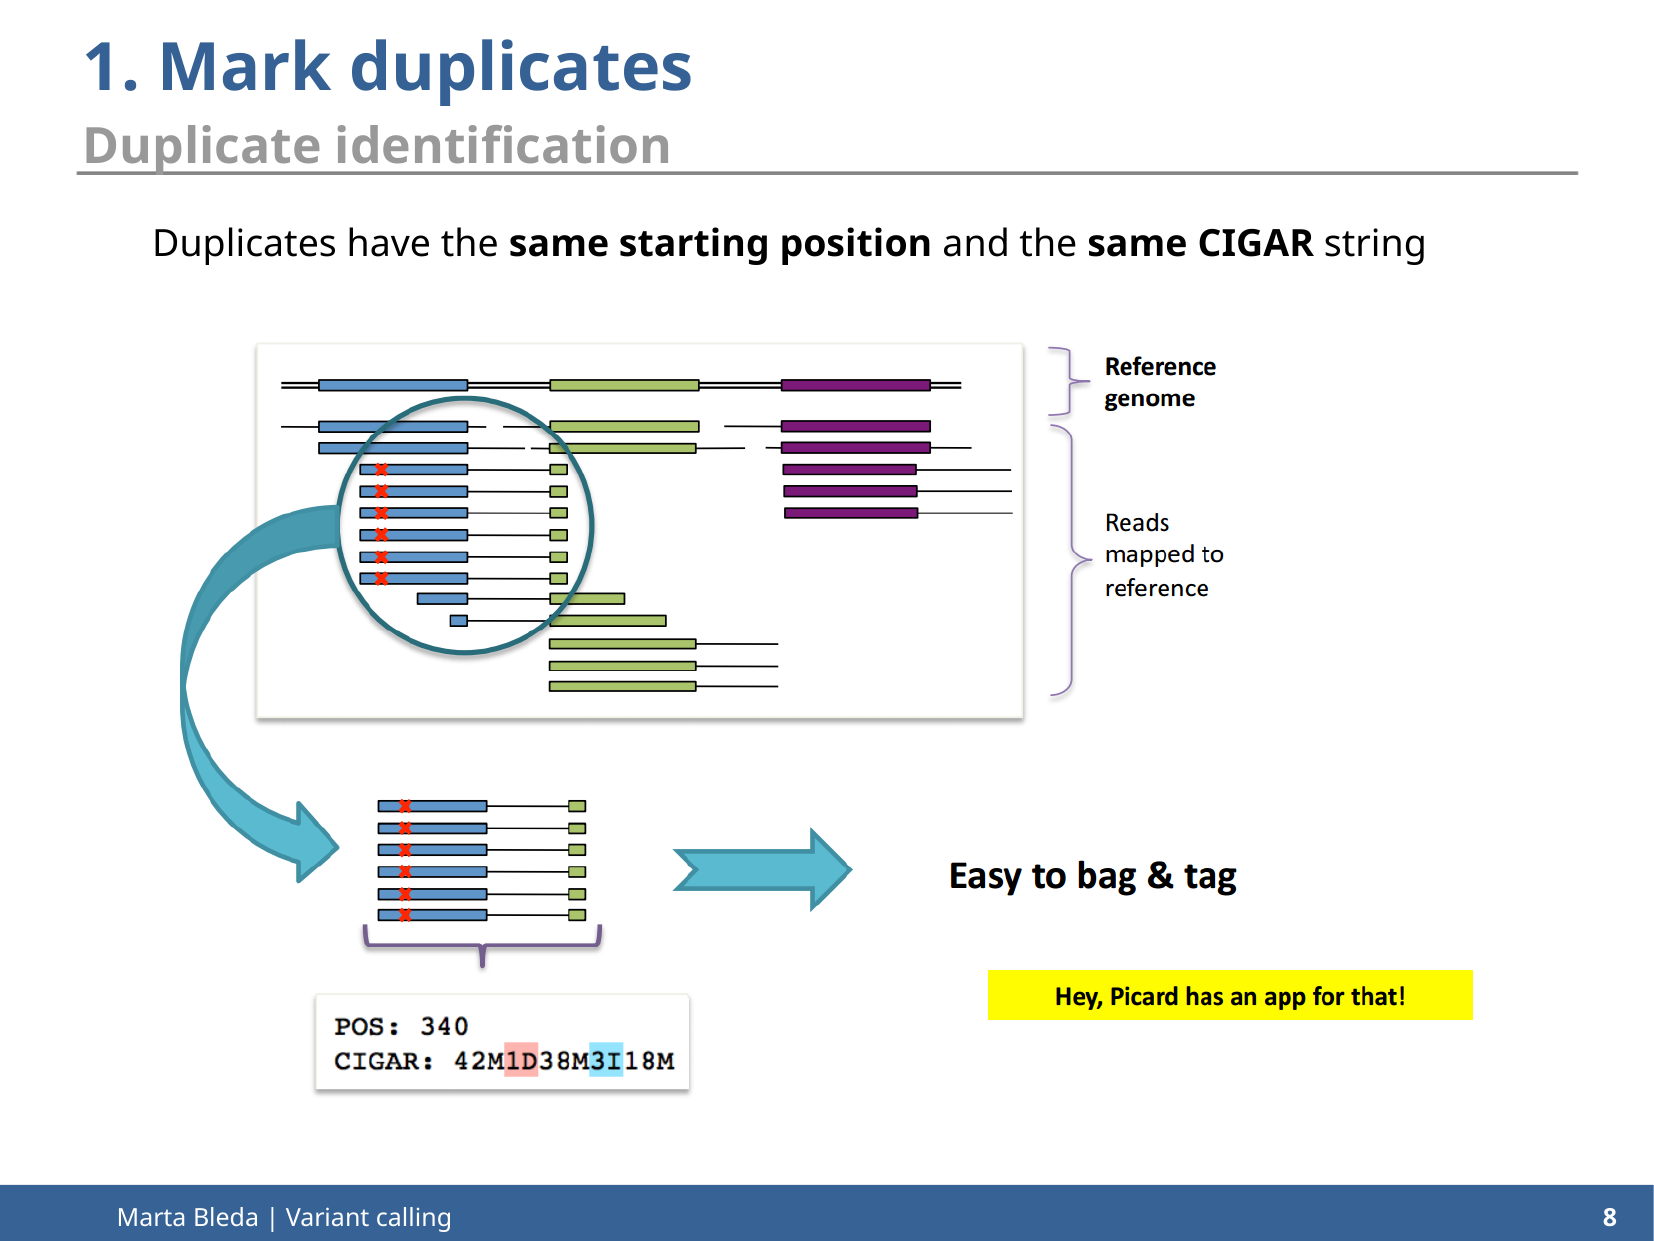

# 1. Mark duplicates Duplicate identification
Duplicates have the same starting position and the same CIGAR string
Marta Bleda | Variant calling
8